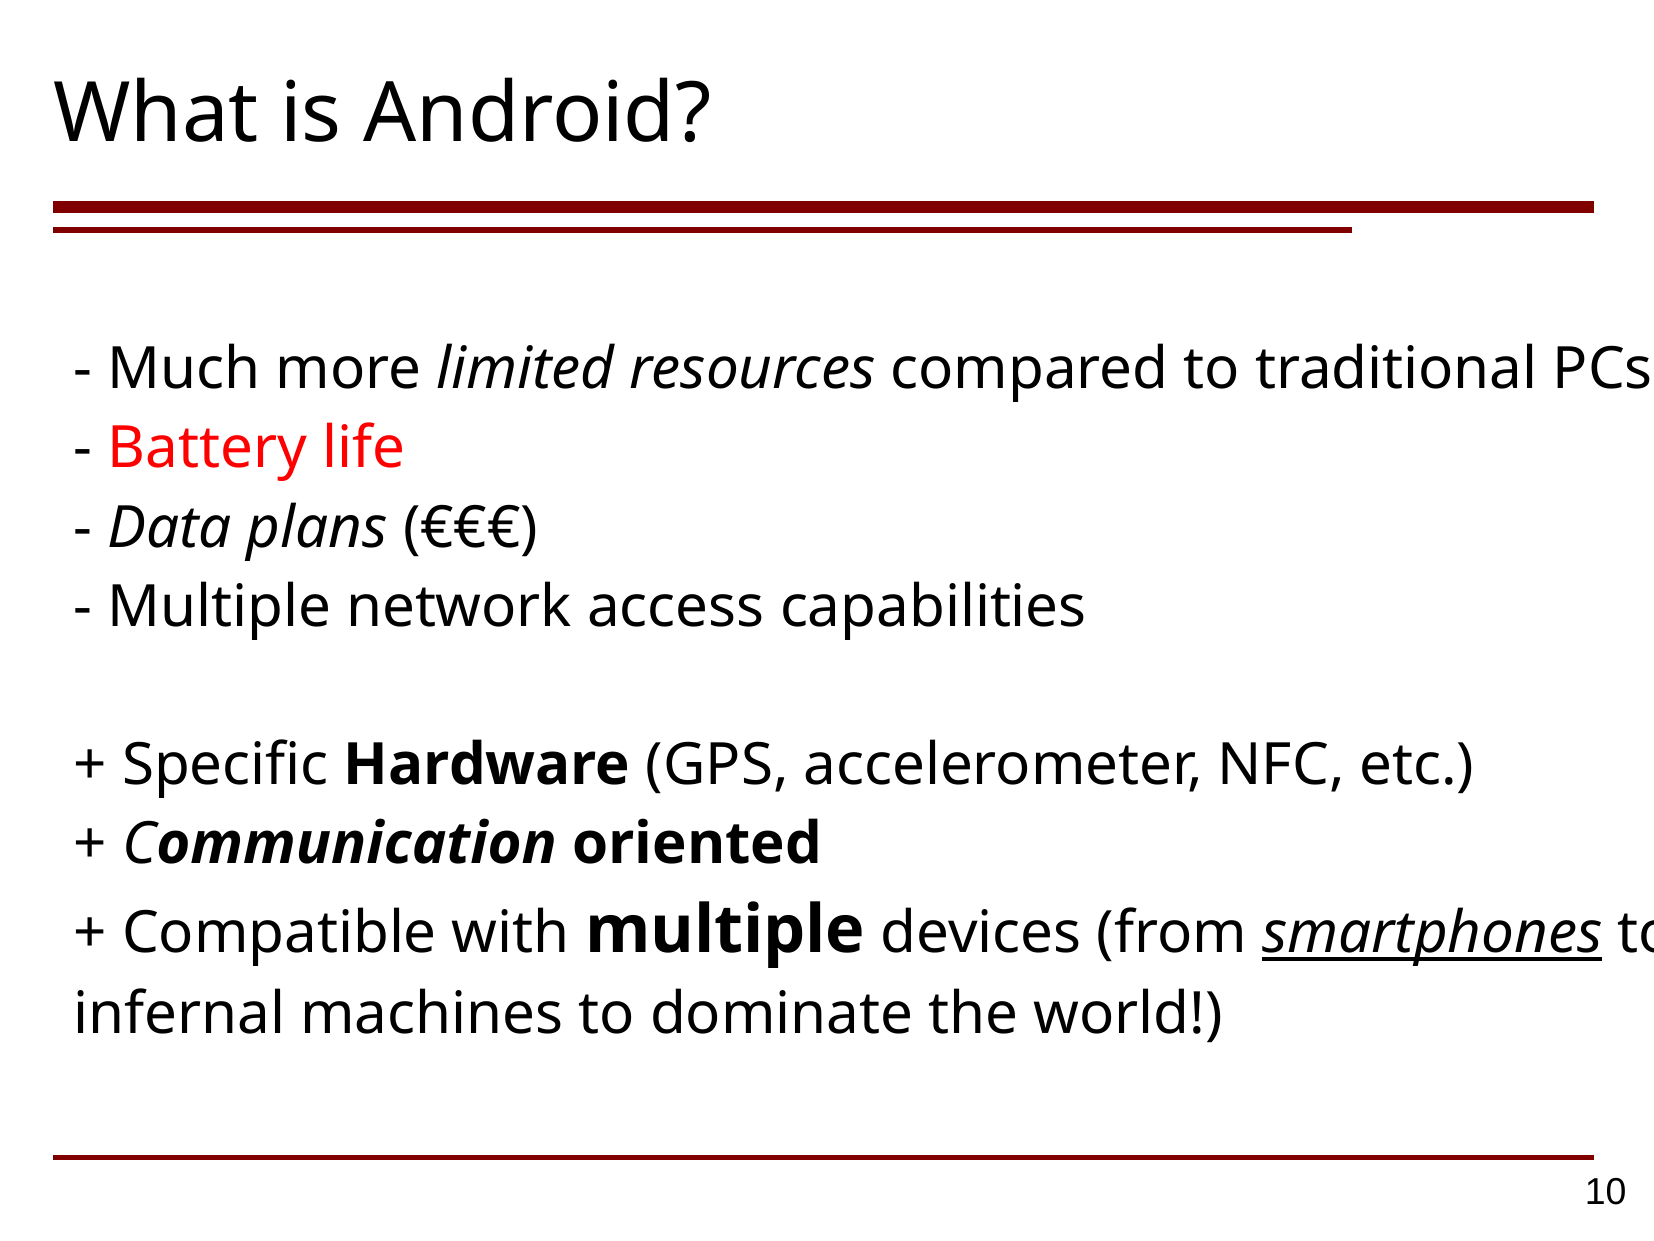

# What is Android?
- Much more limited resources compared to traditional PCs
- Battery life
- Data plans (€€€)
- Multiple network access capabilities
+ Specific Hardware (GPS, accelerometer, NFC, etc.)
+ Communication oriented
+ Compatible with multiple devices (from smartphones to
infernal machines to dominate the world!)